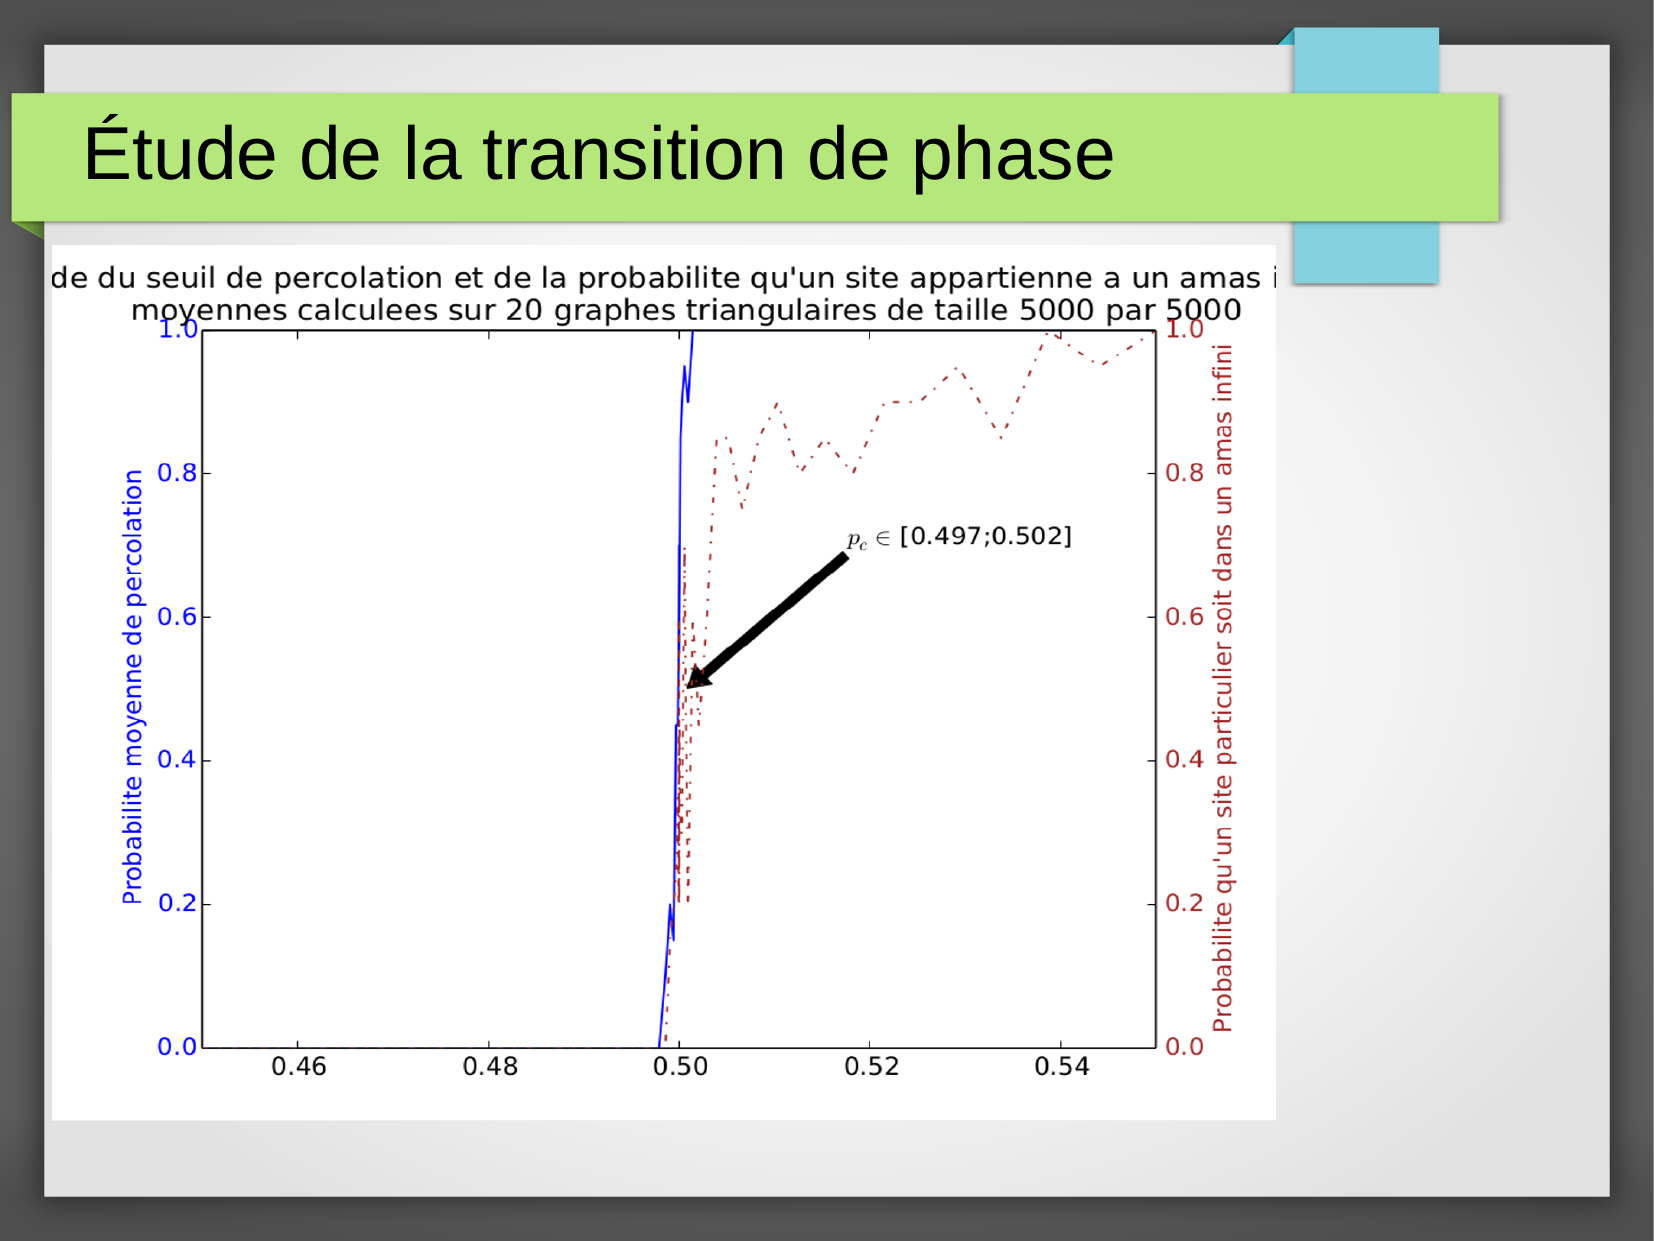

# Étude de la transition de phase